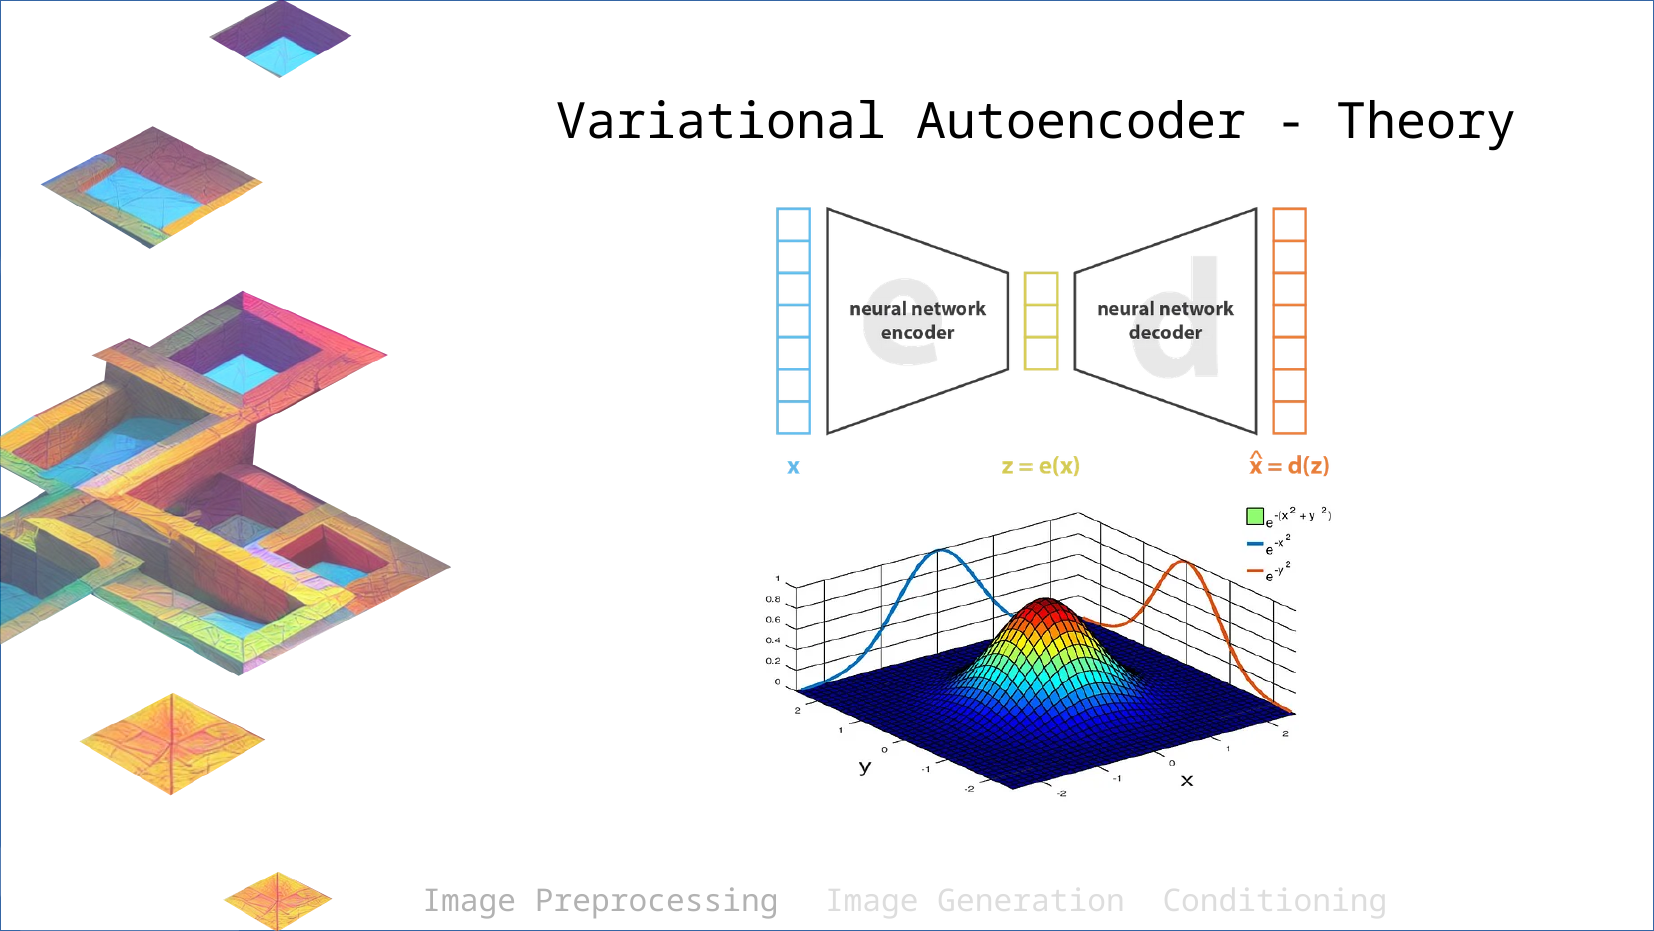

Variational Autoencoder - Theory
# Image Preprocessing
Image Generation
Conditioning